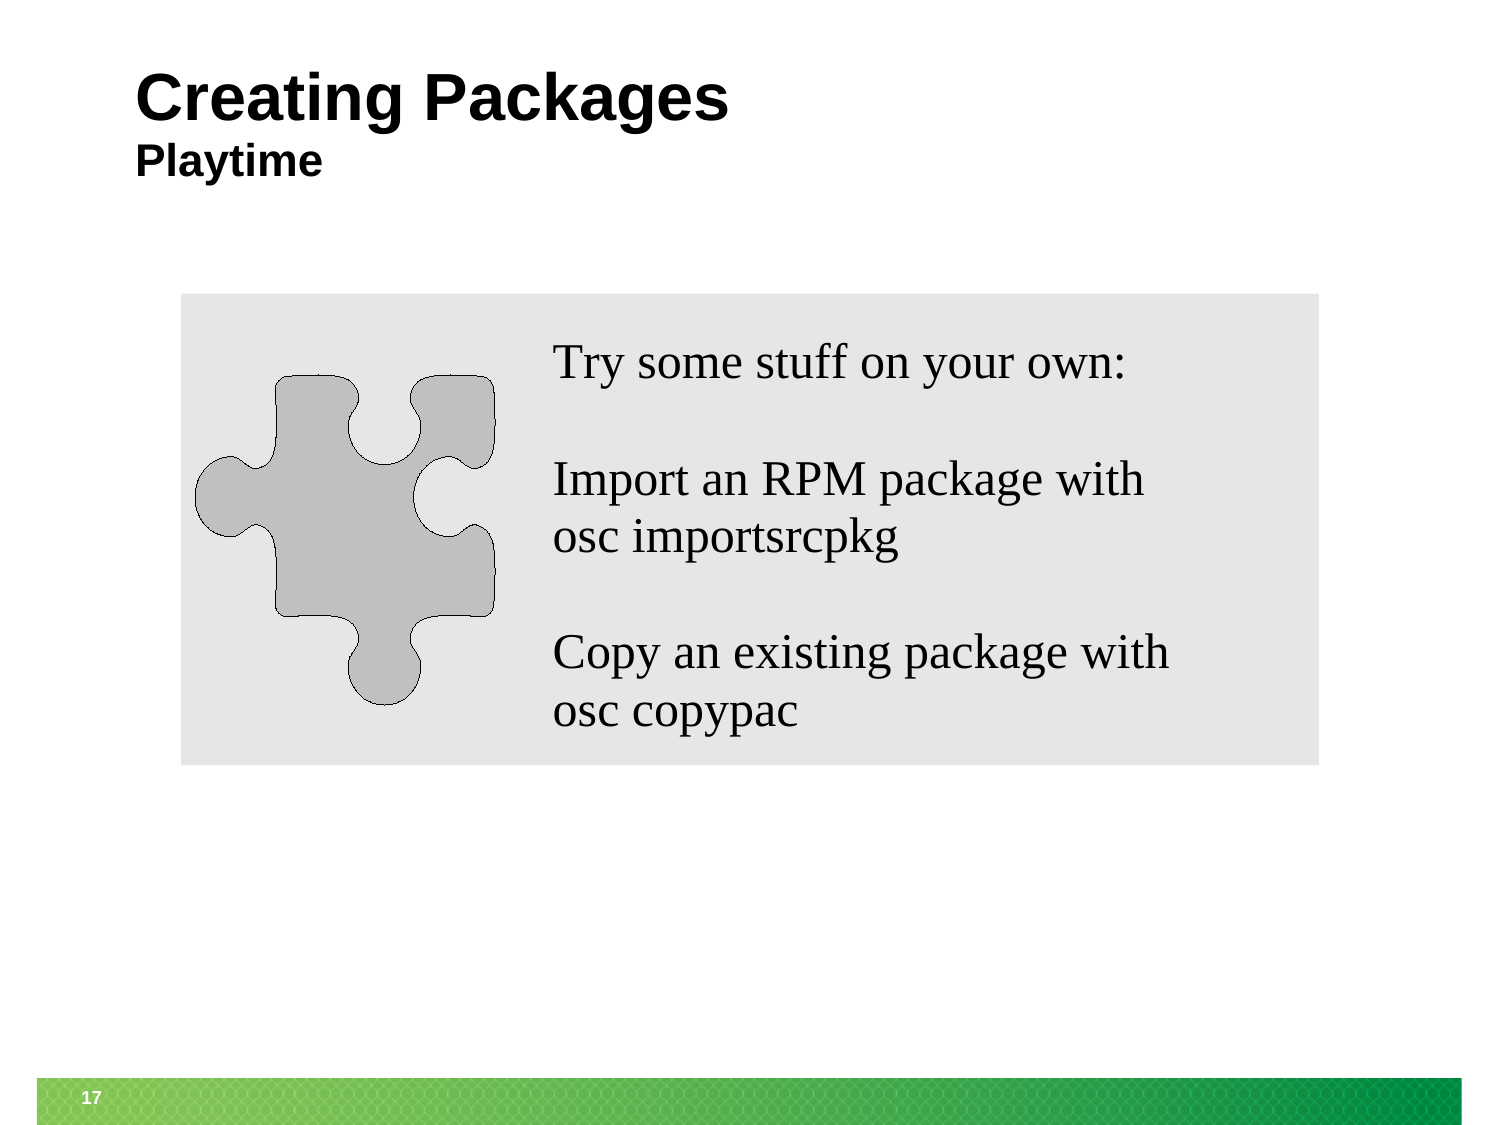

# Creating Packages Playtime
Try some stuff on your own:
Import an RPM package with
osc importsrcpkg
Copy an existing package with
osc copypac